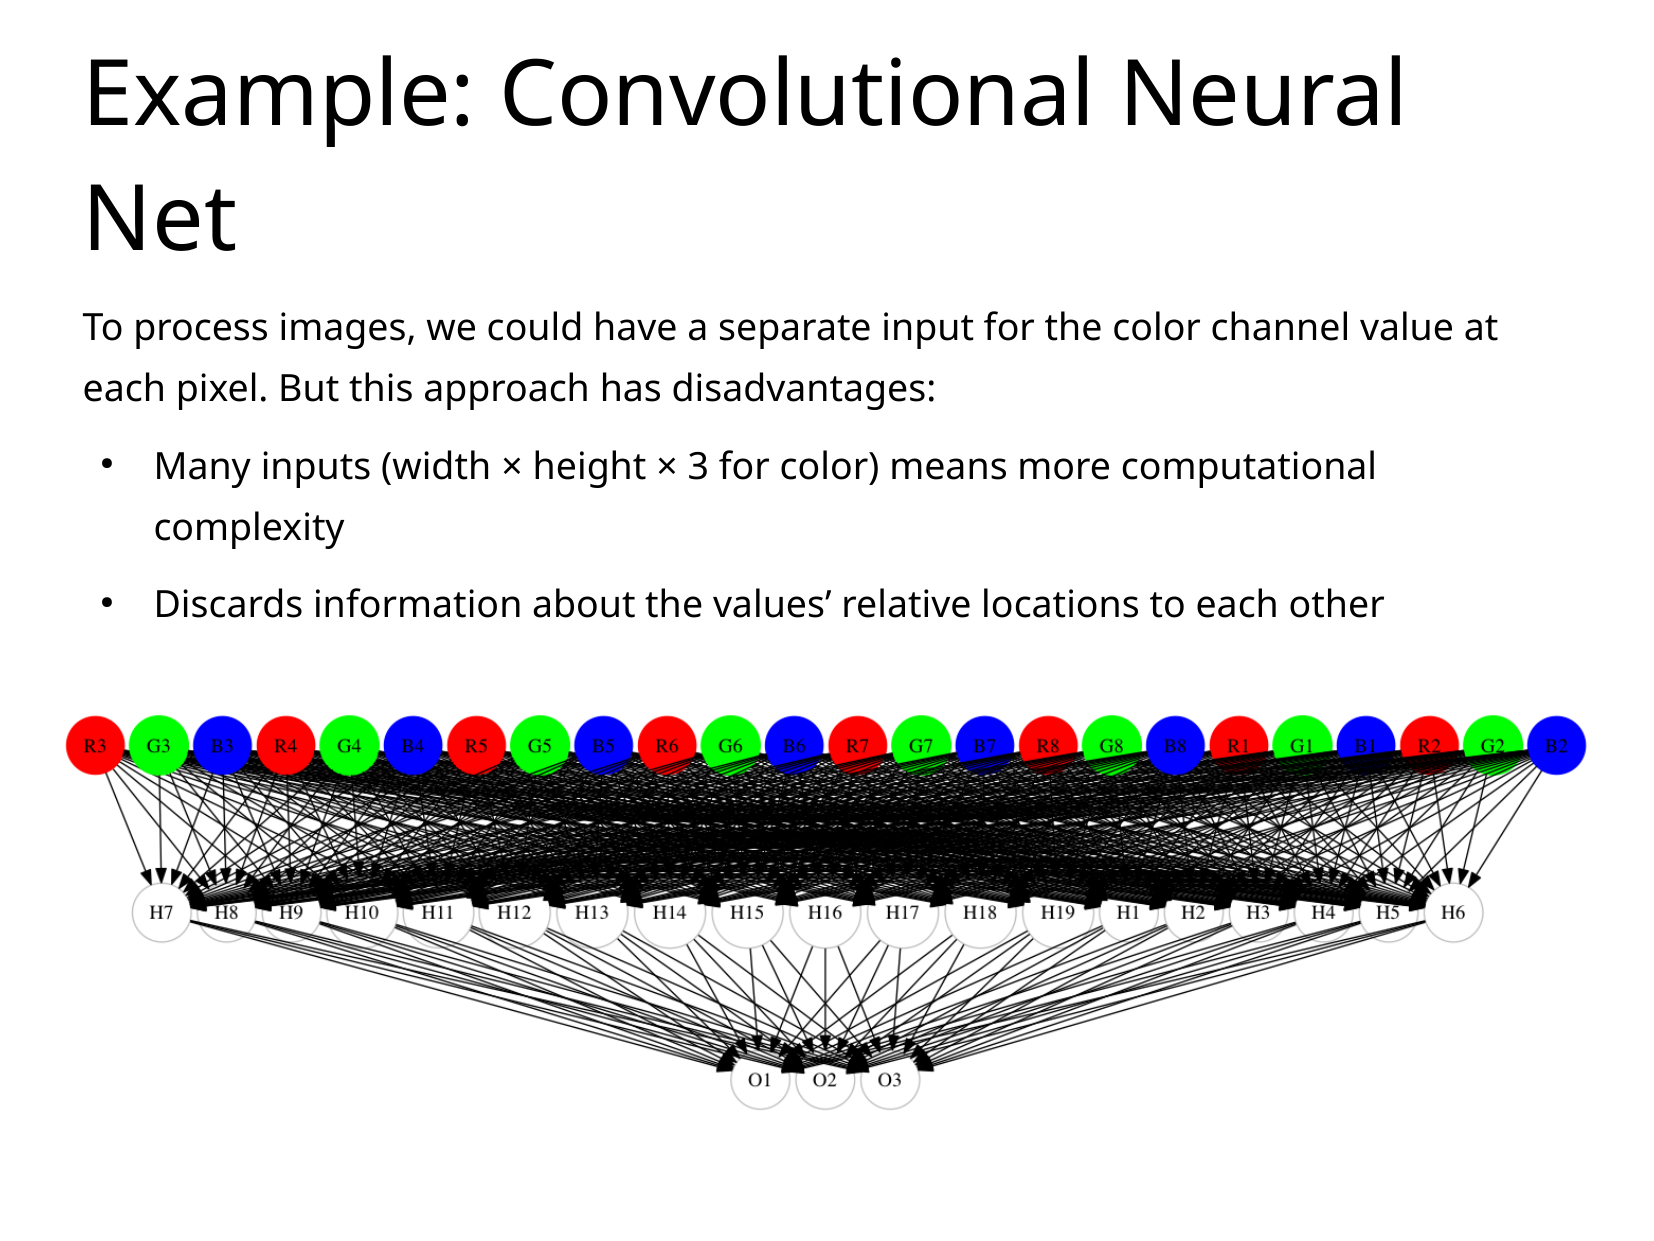

# Example: Convolutional Neural Net
To process images, we could have a separate input for the color channel value at each pixel. But this approach has disadvantages:
Many inputs (width × height × 3 for color) means more computational complexity
Discards information about the values’ relative locations to each other
For a tiny 3 × 3 RGB image input to a neural net: